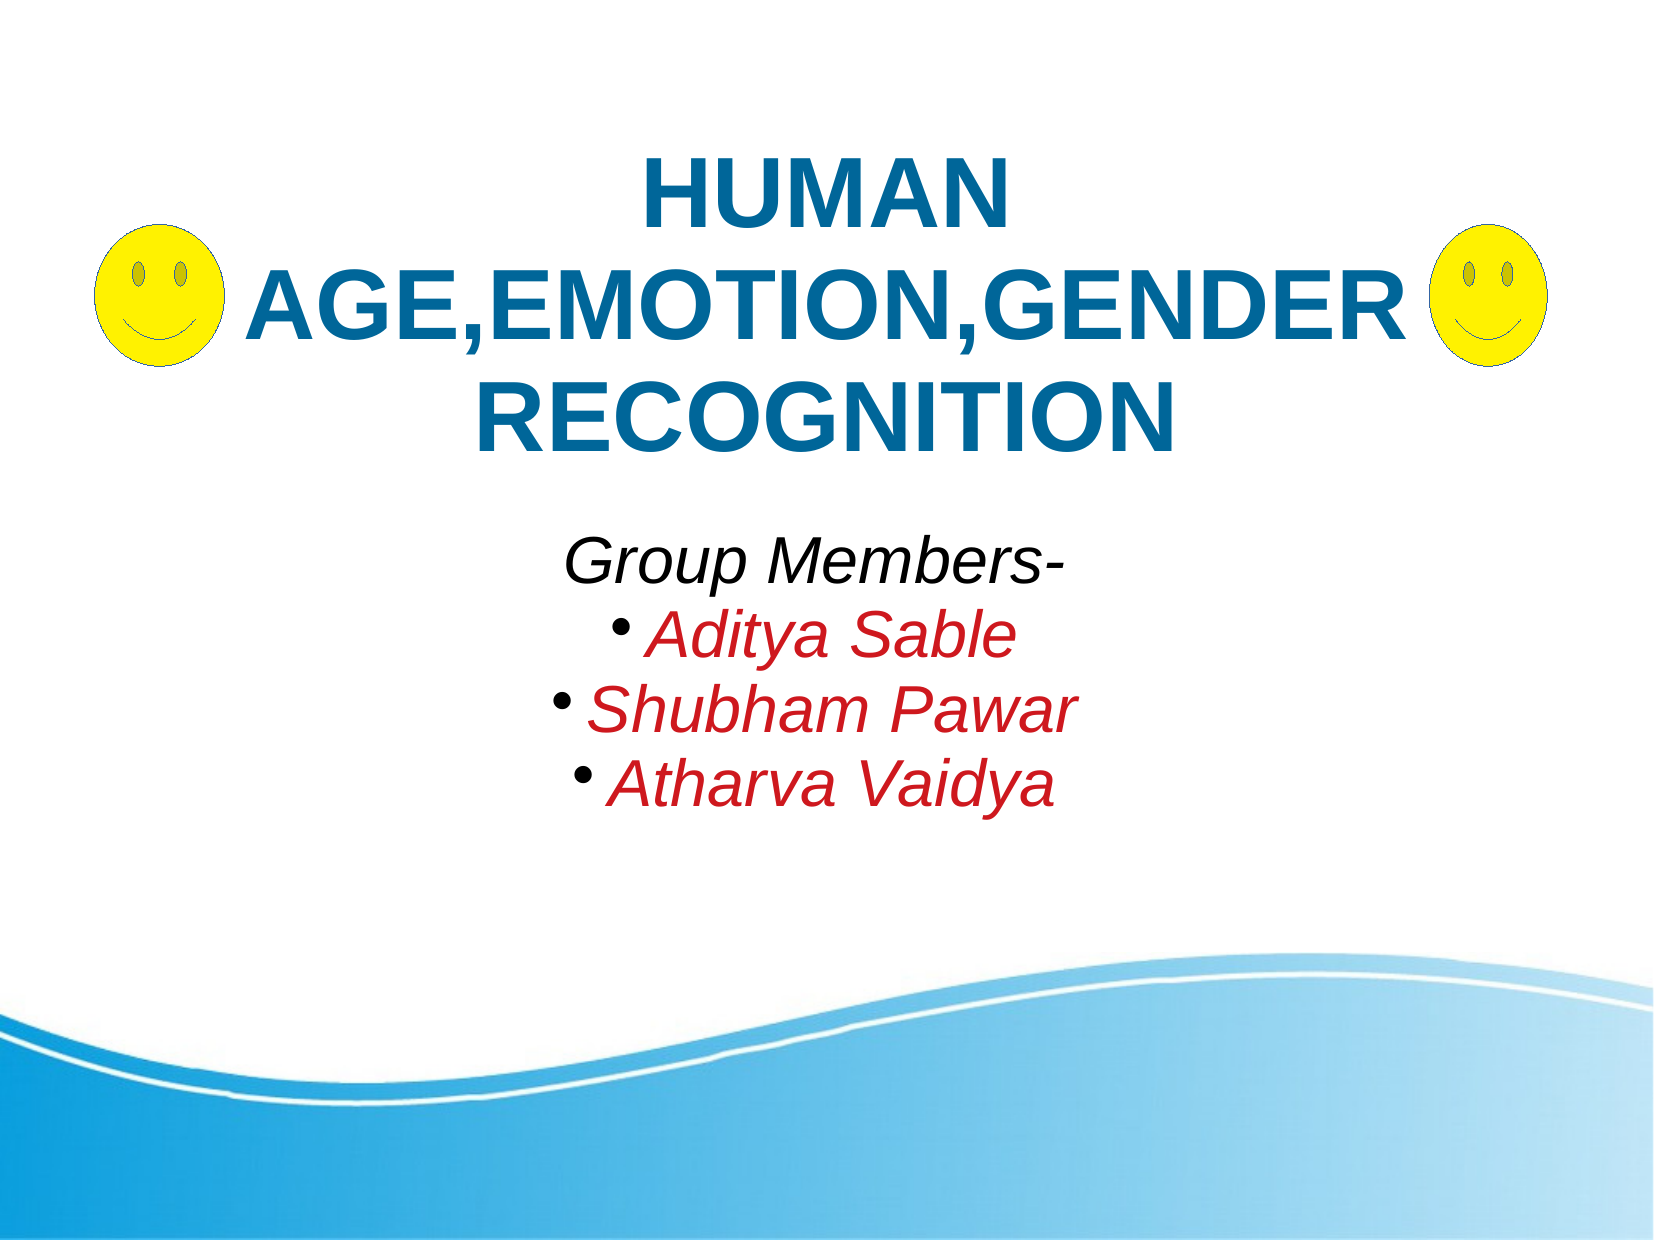

# HUMAN AGE,EMOTION,GENDER RECOGNITION
Group Members-
Aditya Sable
Shubham Pawar
Atharva Vaidya